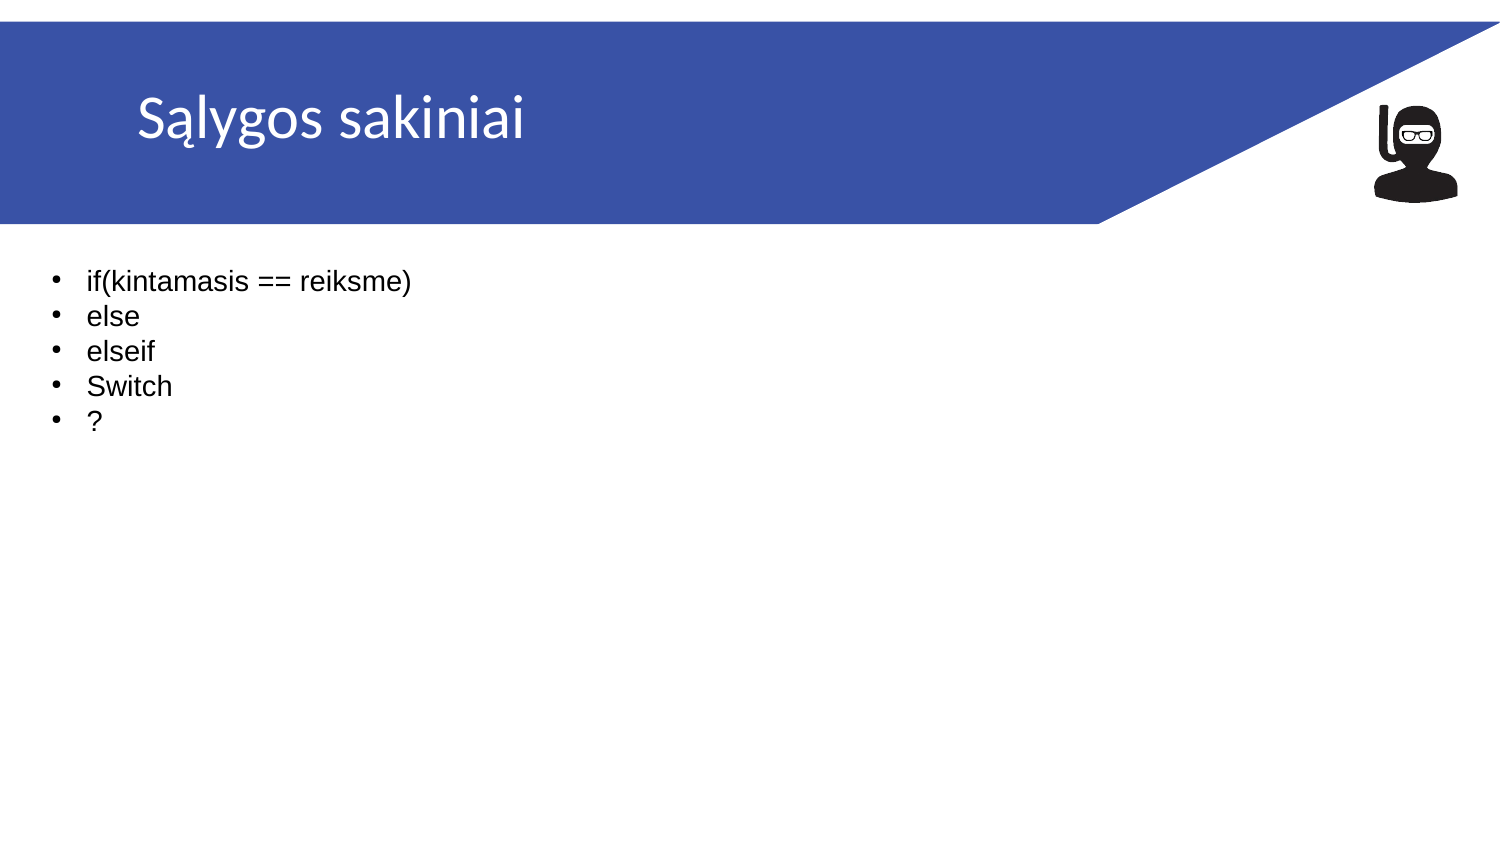

# Sąlygos sakiniai
if(kintamasis == reiksme)
else
elseif
Switch
?